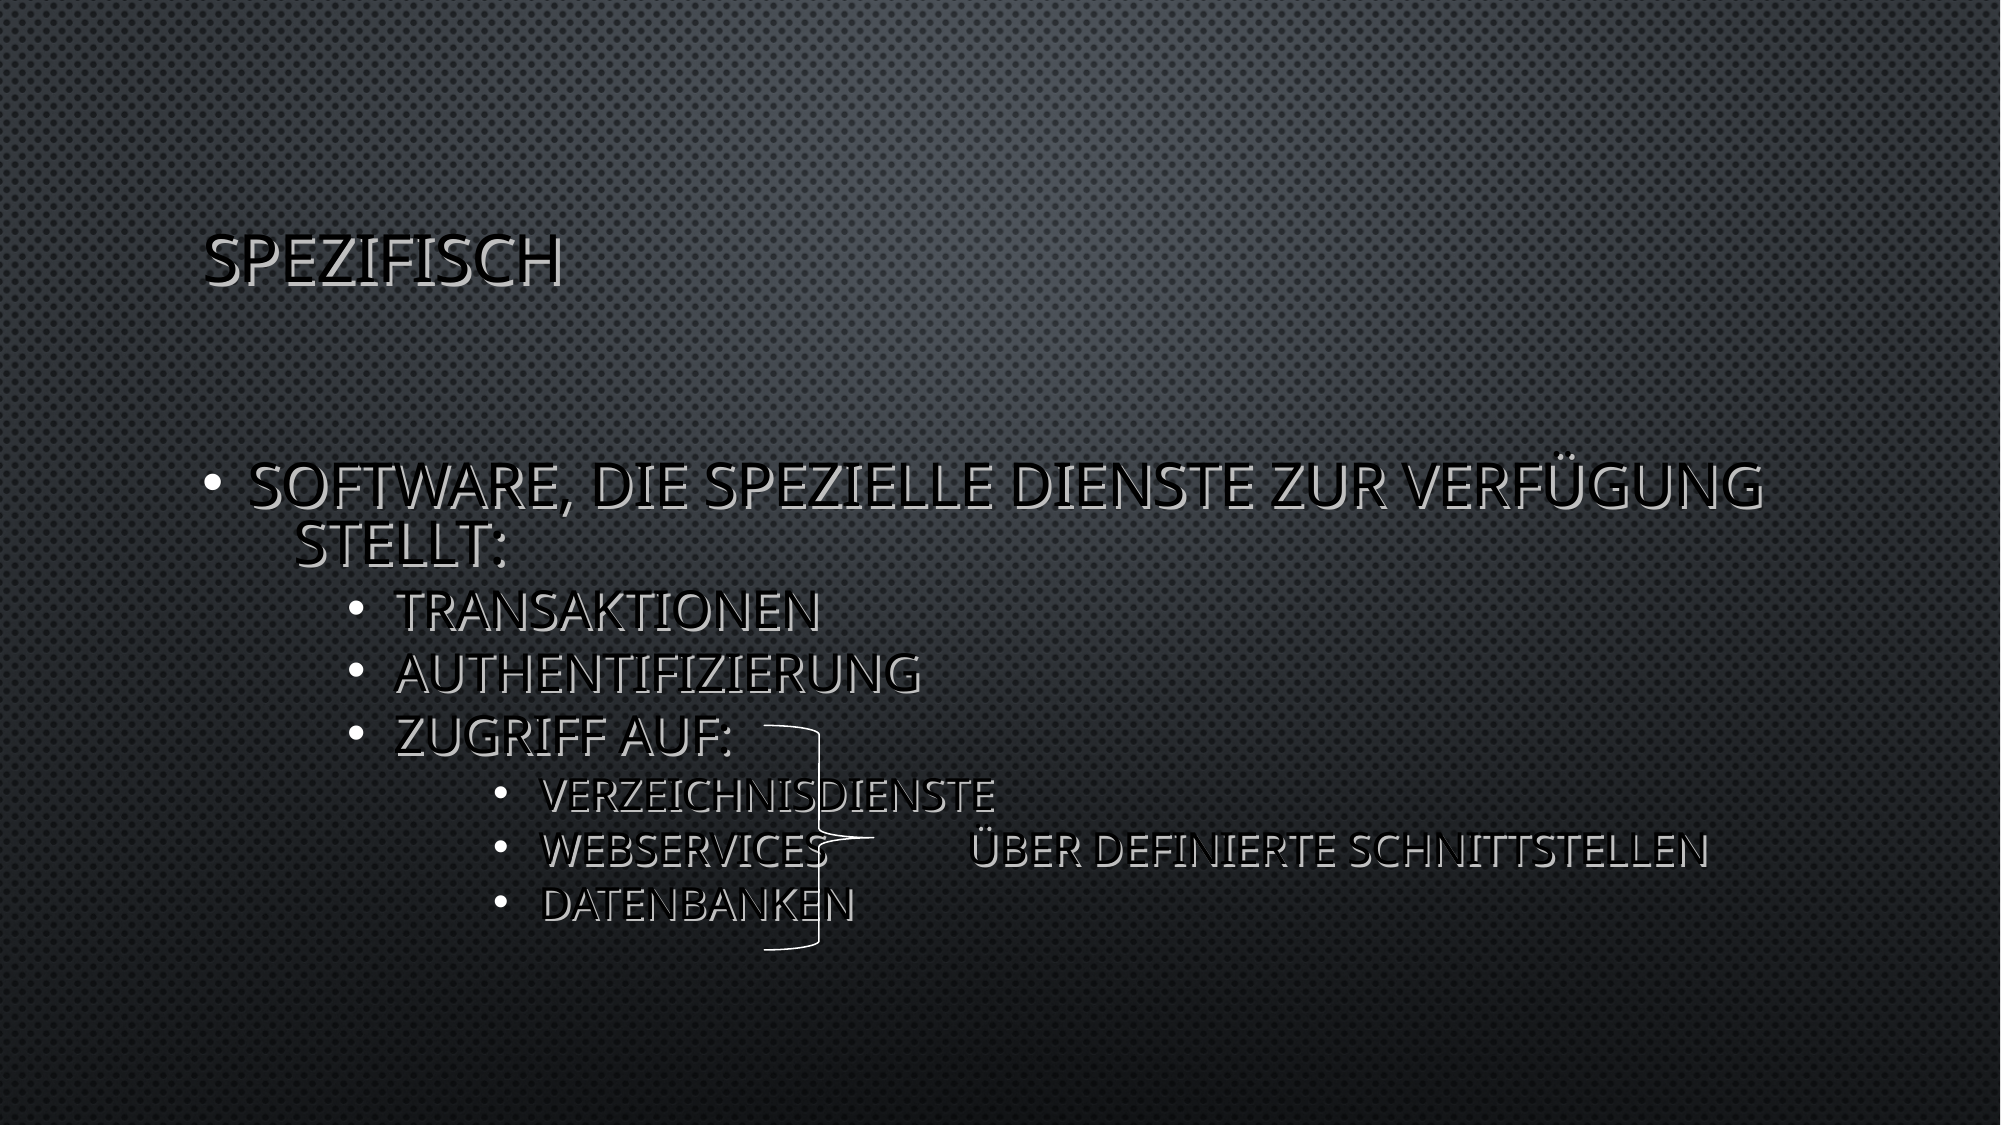

# Spezifisch
Software, die spezielle Dienste zur Verfügung stellt:
Transaktionen
Authentifizierung
Zugriff auf:
Verzeichnisdienste
Webservices 		 über definierte Schnittstellen
Datenbanken